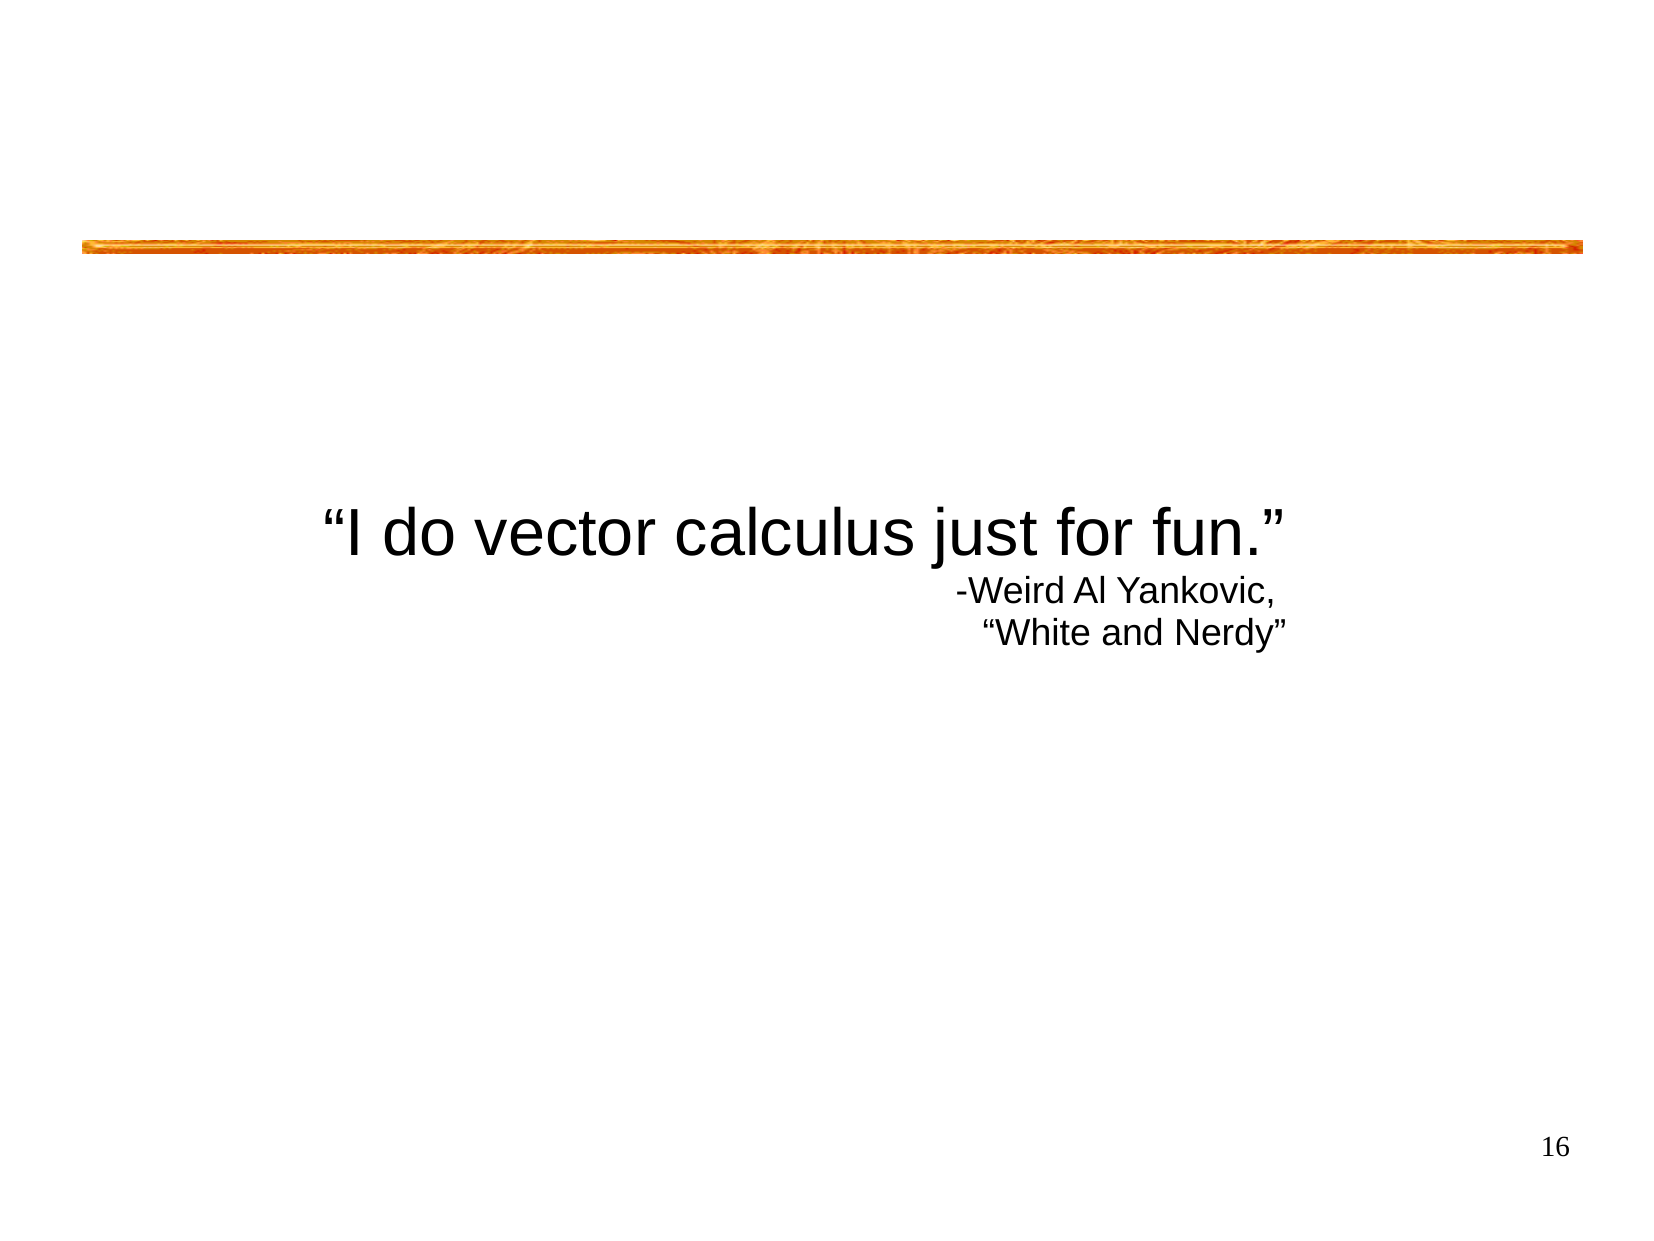

“I do vector calculus just for fun.”
-Weird Al Yankovic,
“White and Nerdy”
16